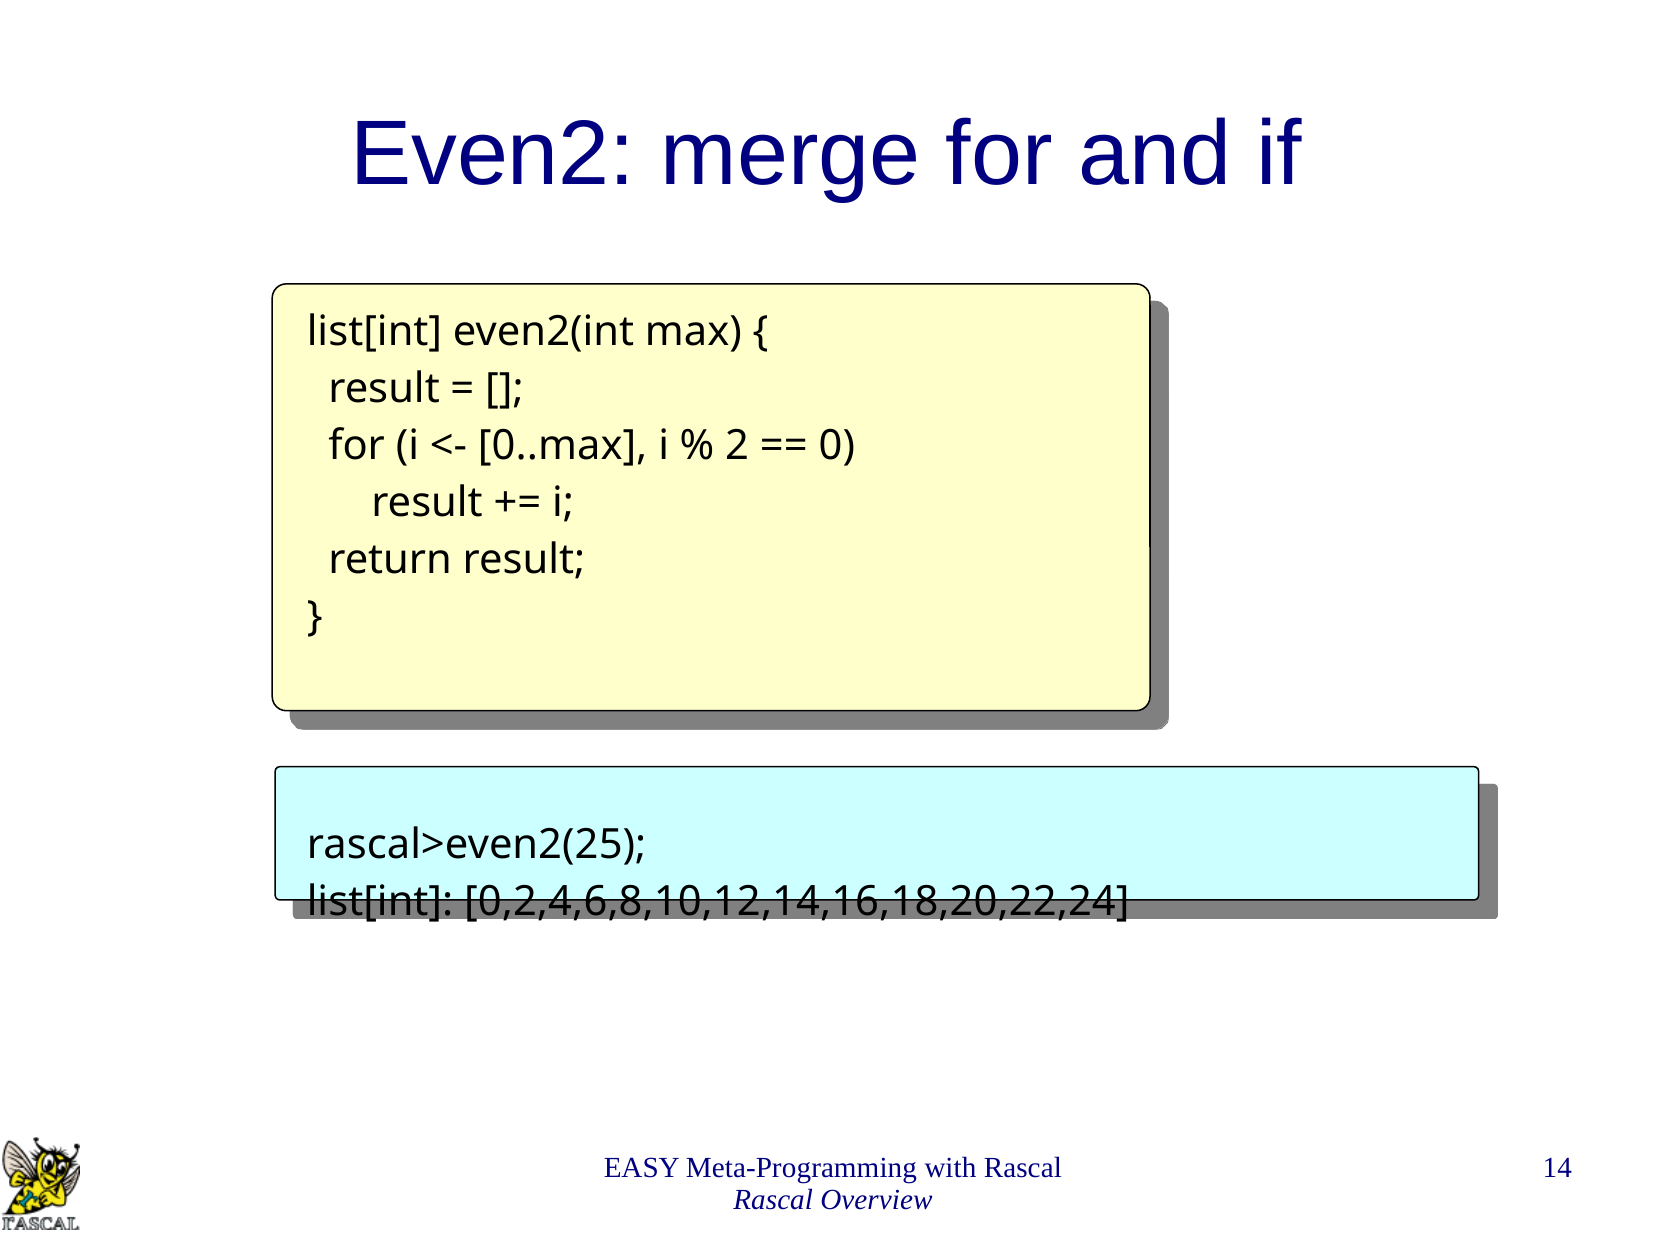

# Even2: merge for and if
list[int] even2(int max) {
 result = [];
 for (i <- [0..max], i % 2 == 0)
 result += i;
 return result;
}
rascal>even2(25);
list[int]: [0,2,4,6,8,10,12,14,16,18,20,22,24]
14